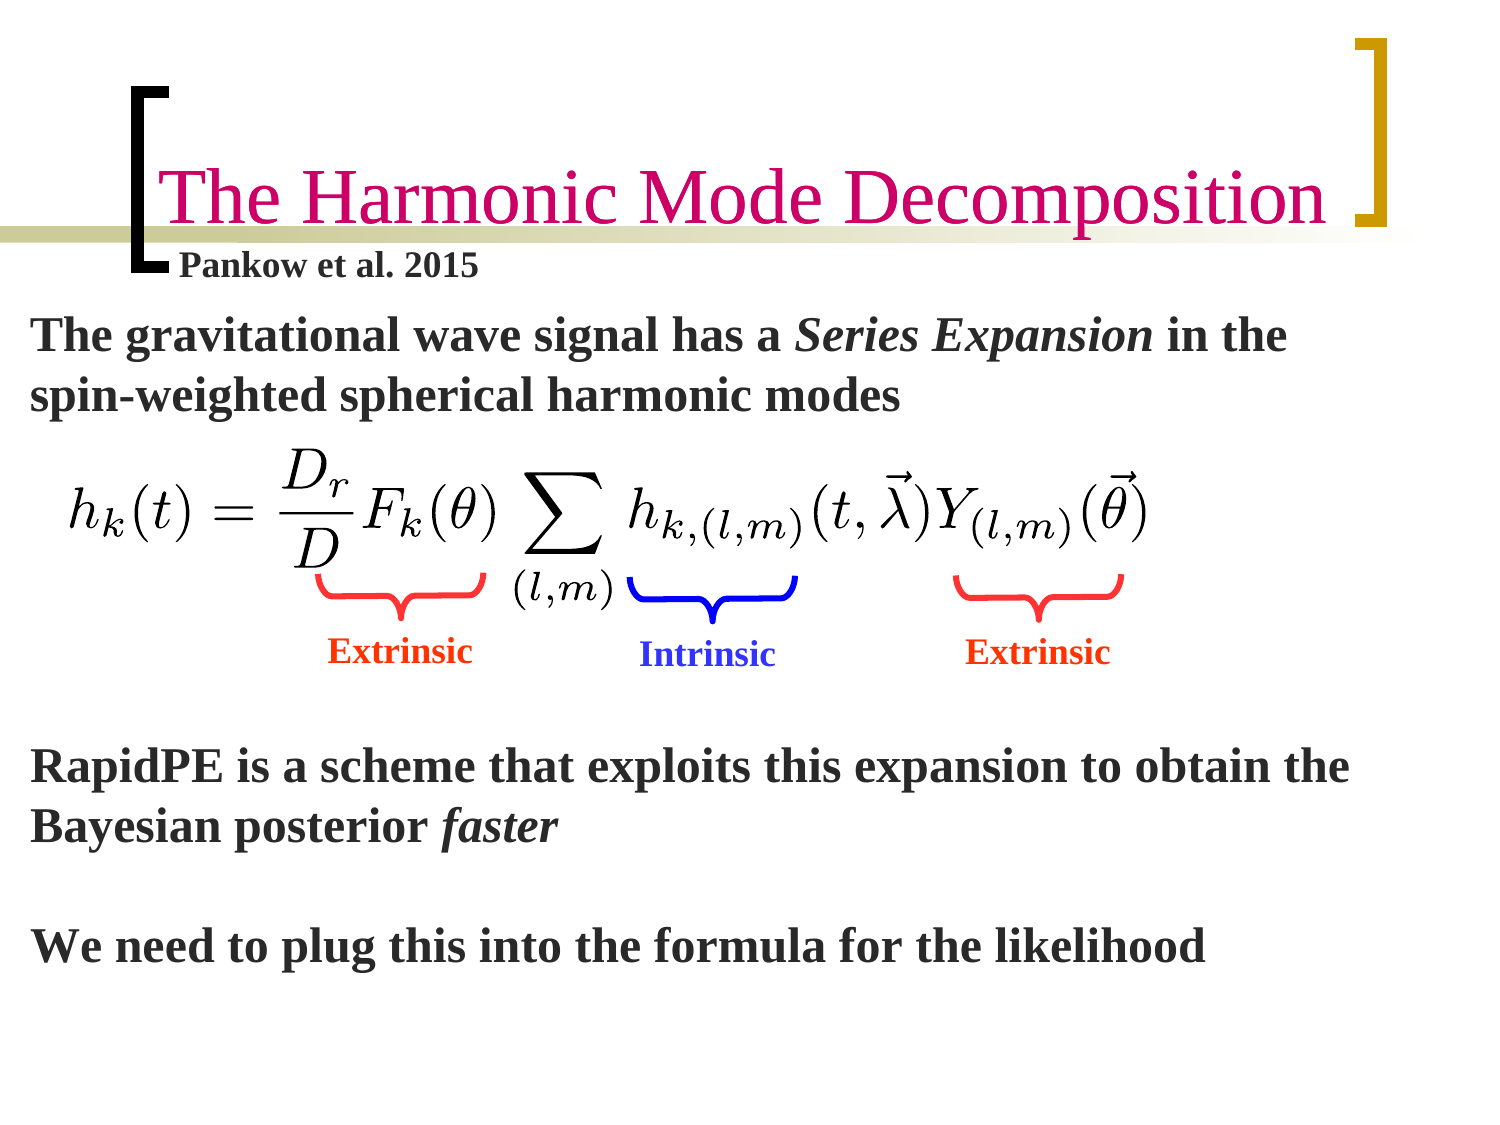

# The Harmonic Mode Decomposition
The Harmonic Mode Decomposition
Pankow et al. 2015
The gravitational wave signal has a Series Expansion in the
spin-weighted spherical harmonic modes
Extrinsic
Extrinsic
Intrinsic
RapidPE is a scheme that exploits this expansion to obtain the
Bayesian posterior faster
We need to plug this into the formula for the likelihood